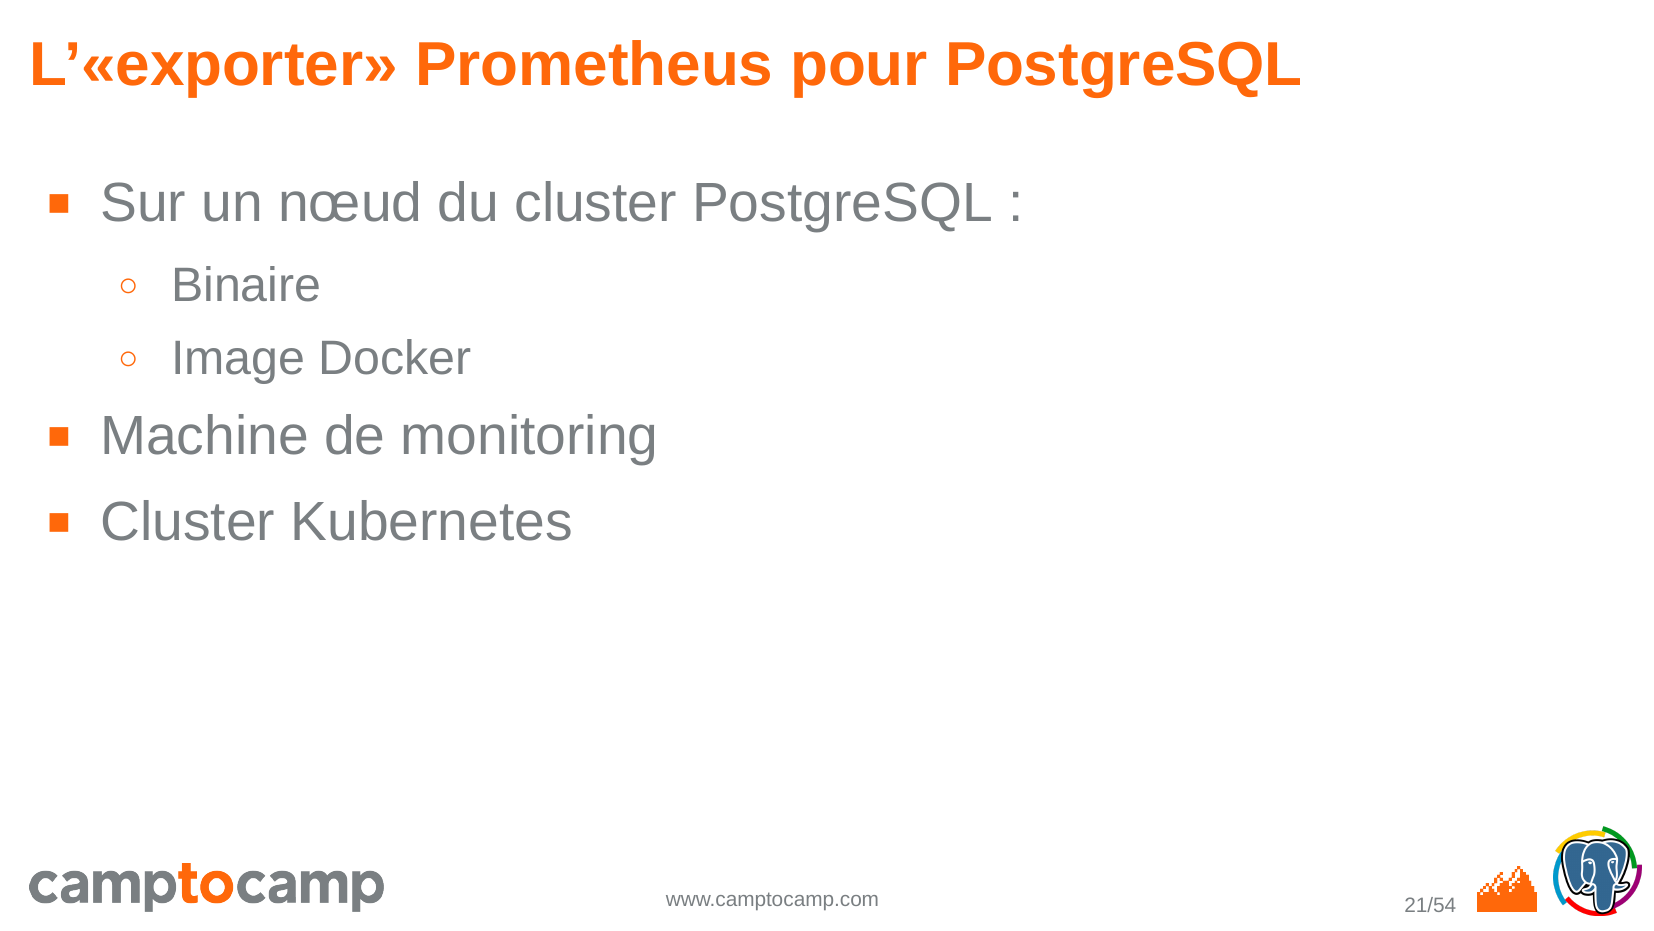

# L’«exporter» Prometheus pour PostgreSQL
Sur un nœud du cluster PostgreSQL :
Binaire
Image Docker
Machine de monitoring
Cluster Kubernetes